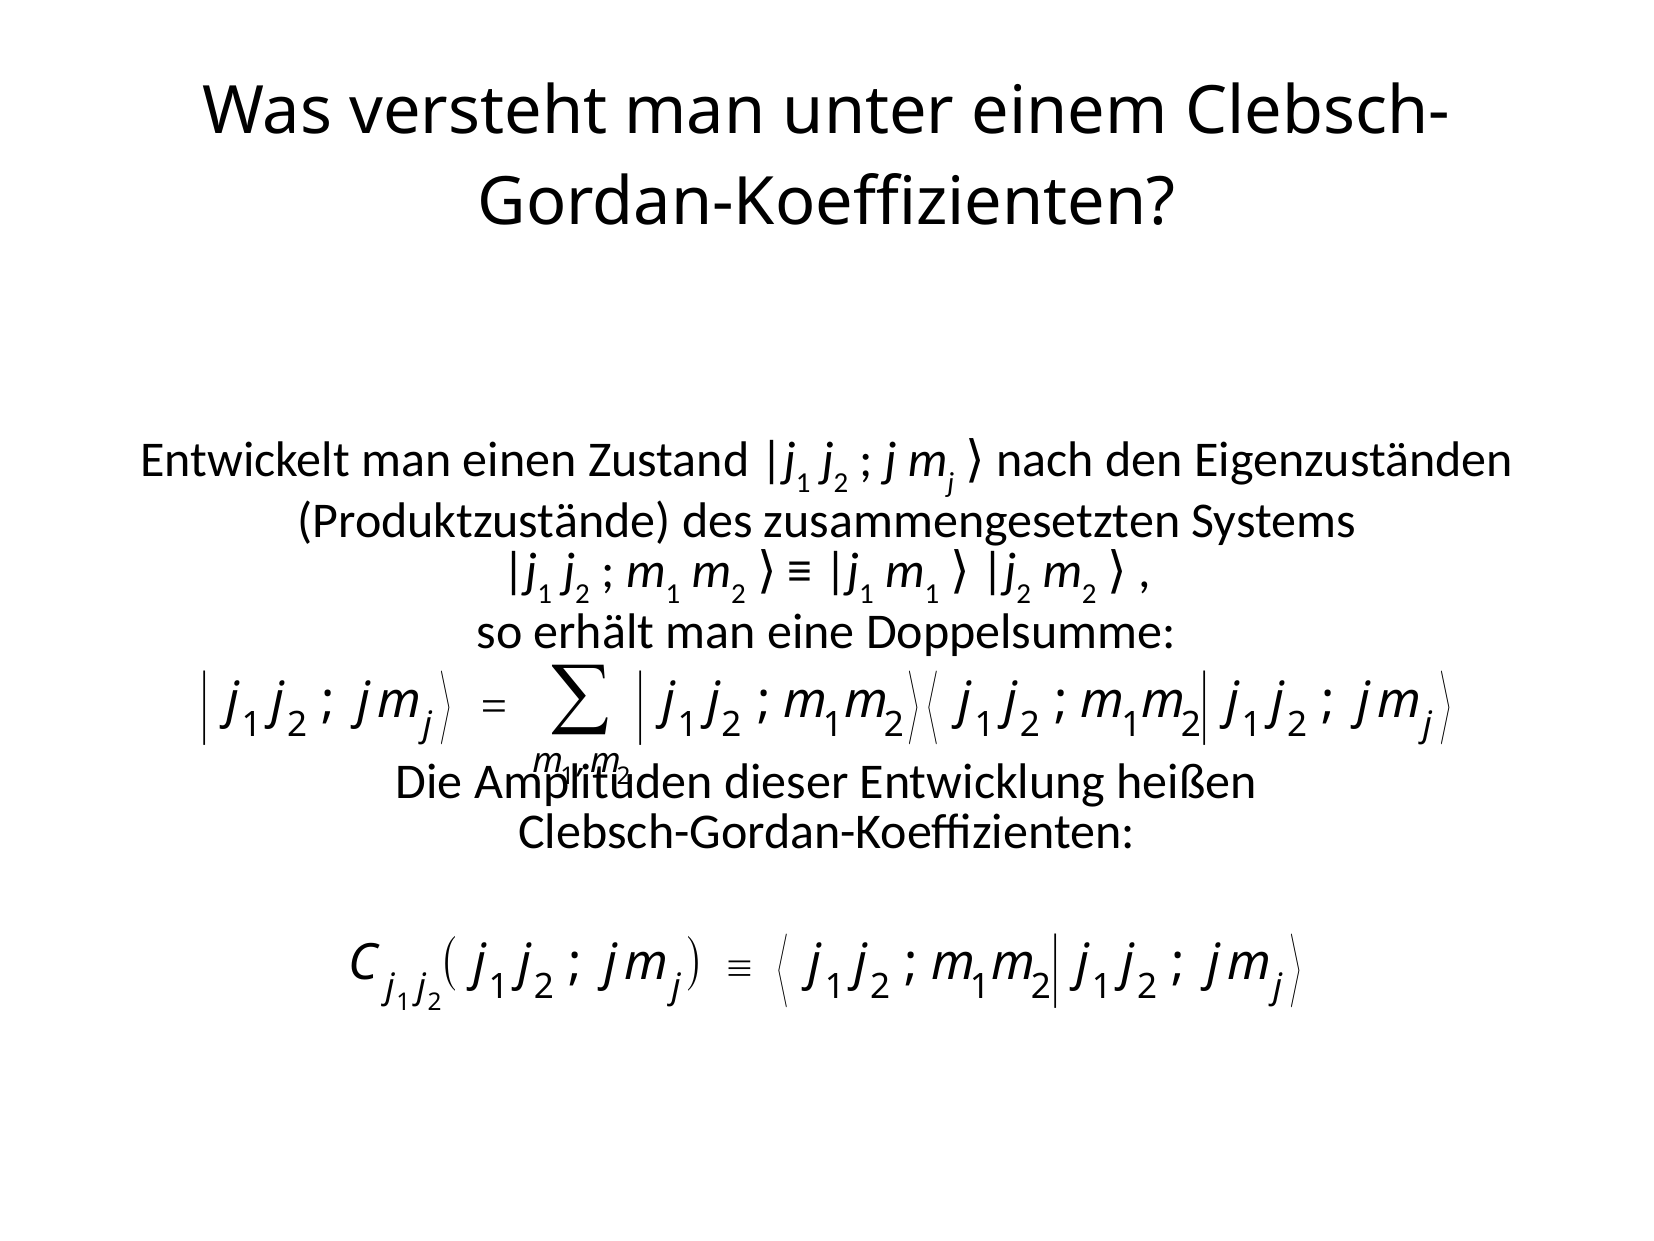

# Was versteht man unter einem Clebsch-Gordan-Koeffizienten?
Entwickelt man einen Zustand |j1 j2 ; j mj ⟩ nach den Eigenzuständen (Produktzustände) des zusammengesetzten Systems
|j1 j2 ; m1 m2 ⟩ ≡ |j1 m1 ⟩ |j2 m2 ⟩ ,
so erhält man eine Doppelsumme:
Die Amplituden dieser Entwicklung heißen
Clebsch-Gordan-Koeffizienten: